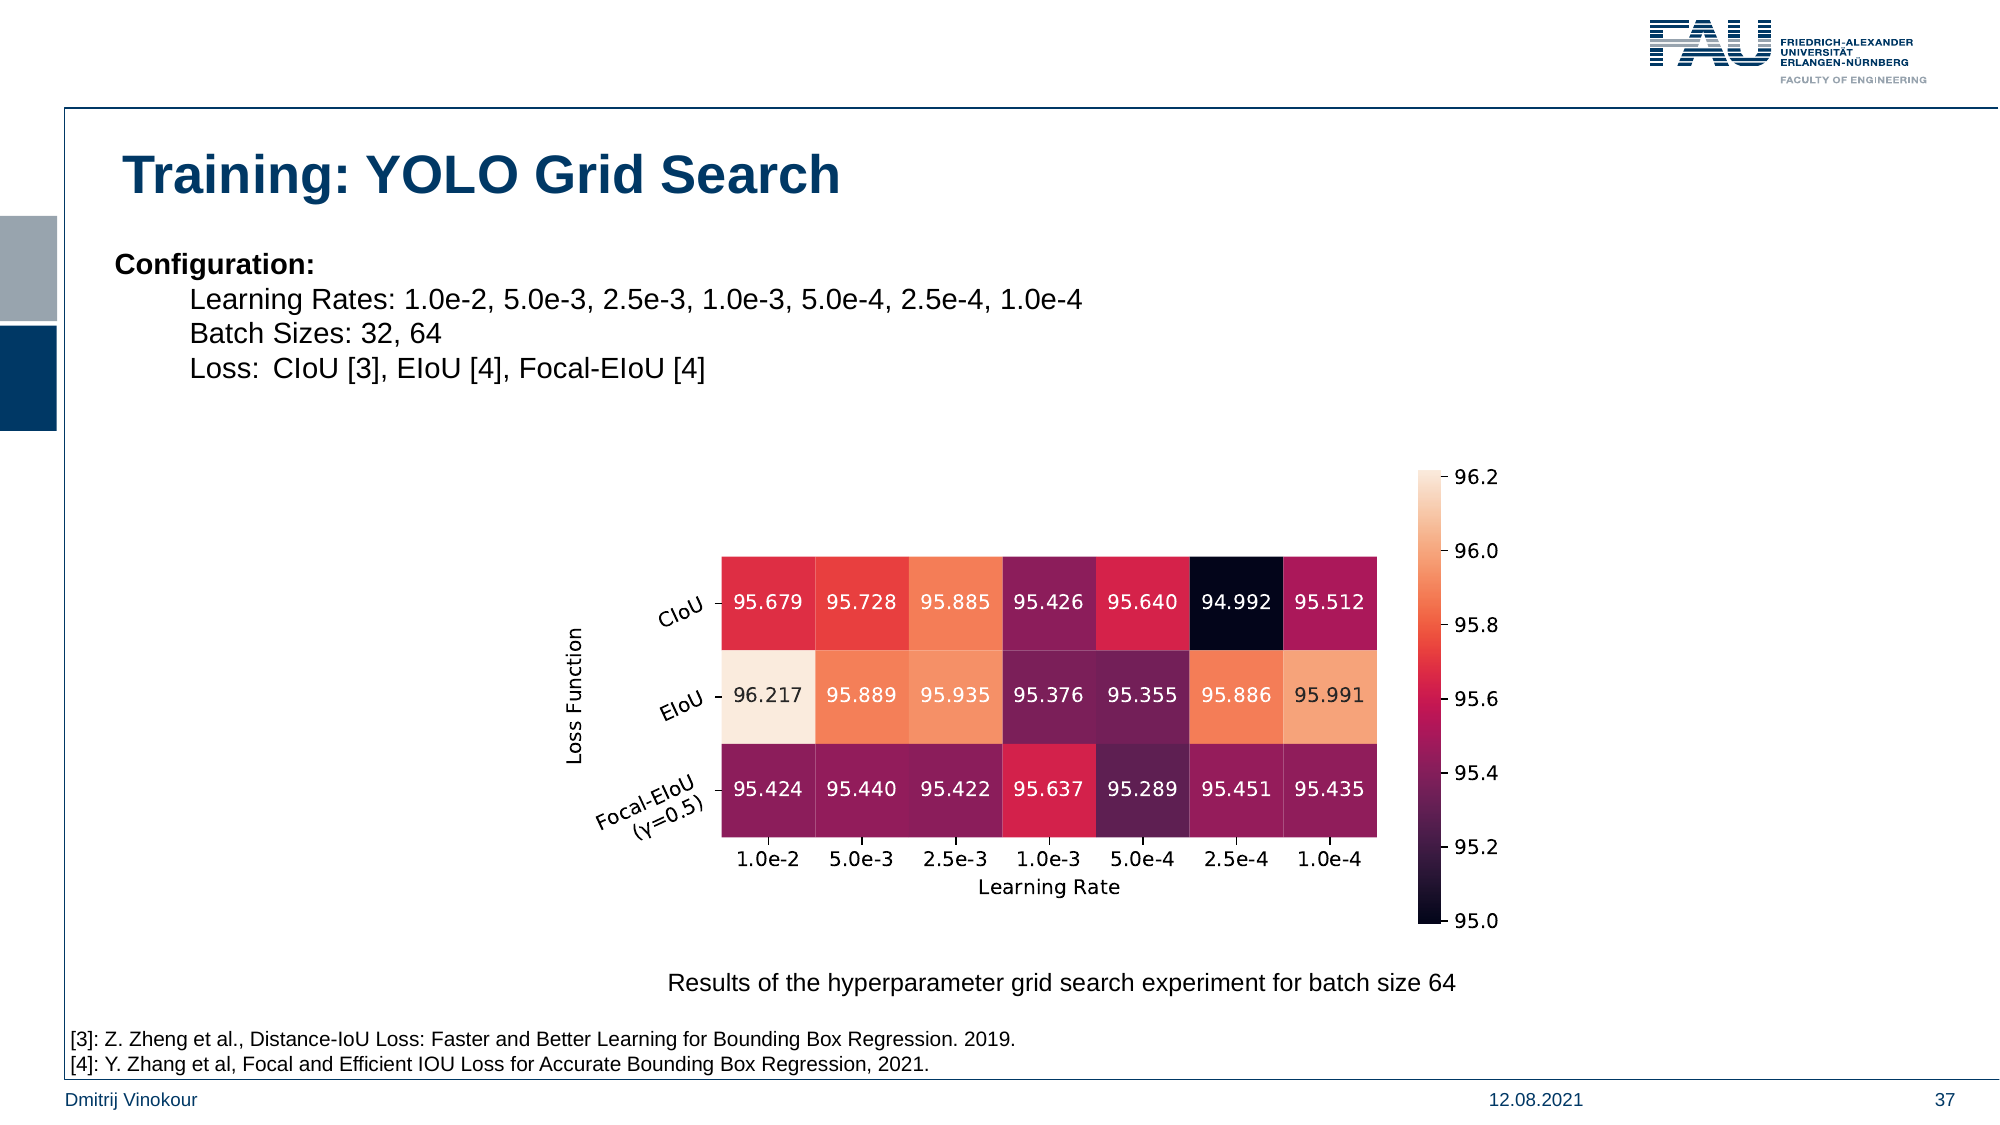

Training: YOLO Grid Search
Configuration:
	Learning Rates: 1.0e-2, 5.0e-3, 2.5e-3, 1.0e-3, 5.0e-4, 2.5e-4, 1.0e-4
	Batch Sizes: 32, 64
	Loss:	 CIoU [3], EIoU [4], Focal-EIoU [4]
Results of the hyperparameter grid search experiment for batch size 64
[3]: Z. Zheng et al., Distance-IoU Loss: Faster and Better Learning for Bounding Box Regression. 2019.
[4]: Y. Zhang et al, Focal and Efficient IOU Loss for Accurate Bounding Box Regression, 2021.
12.08.2021
Dmitrij Vinokour